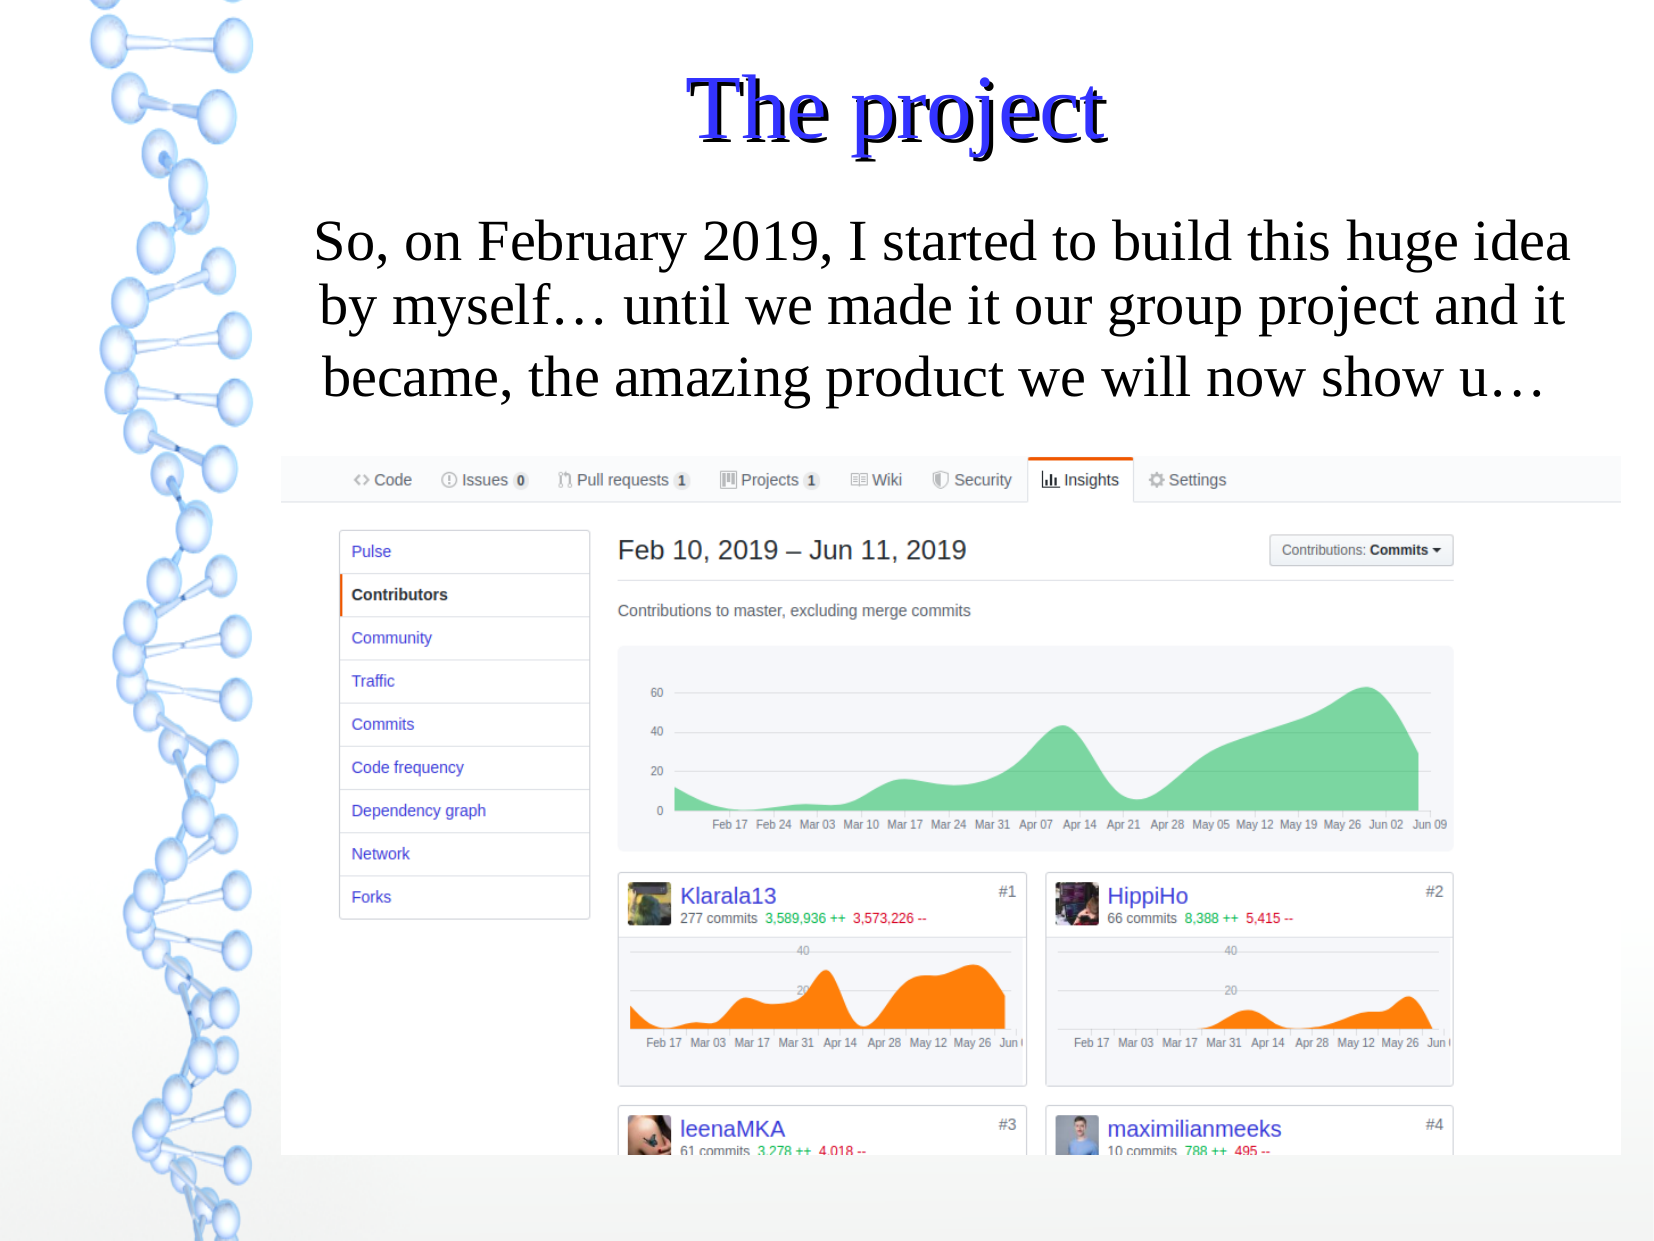

# The project
So, on February 2019, I started to build this huge idea by myself… until we made it our group project and it became, the amazing product we will now show u…